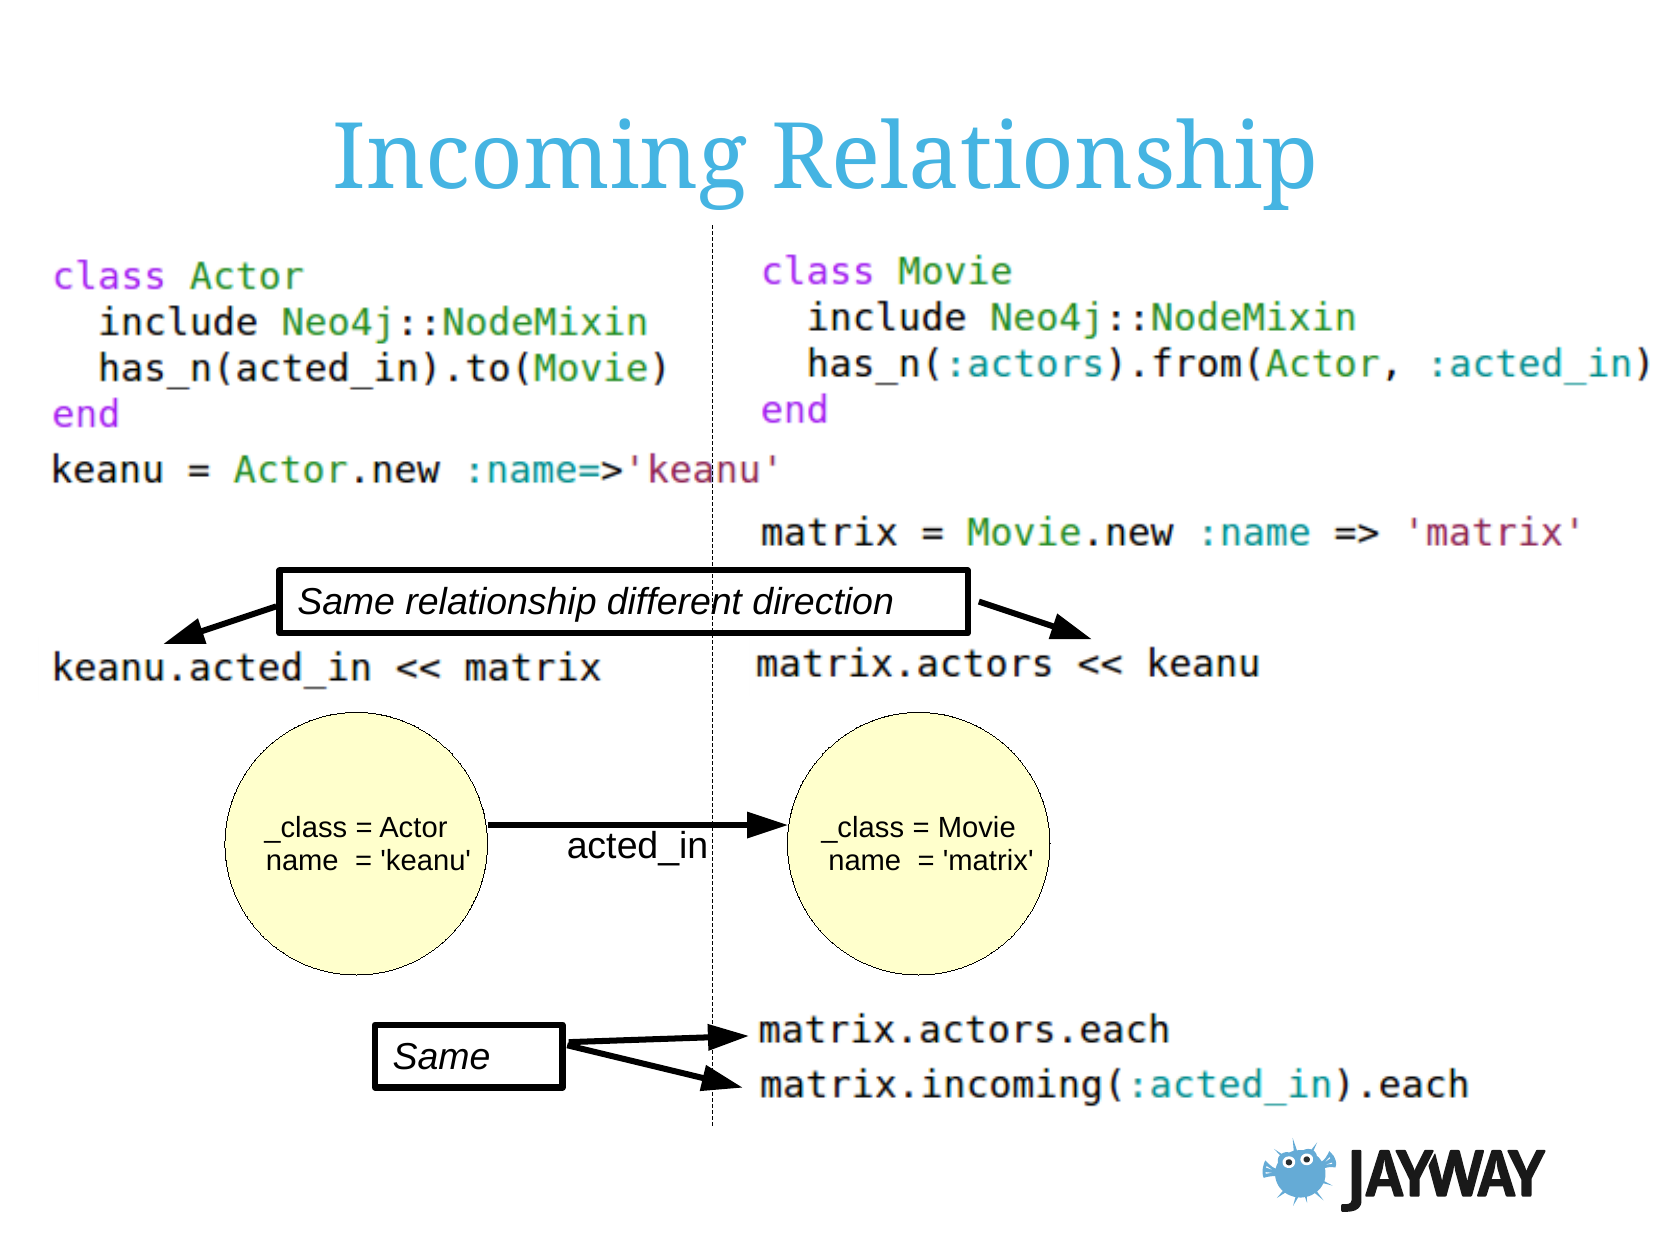

# Incoming Relationship
Same relationship different direction
_class = Actor
 name = 'keanu'
_class = Movie
 name = 'matrix'
acted_in
Same